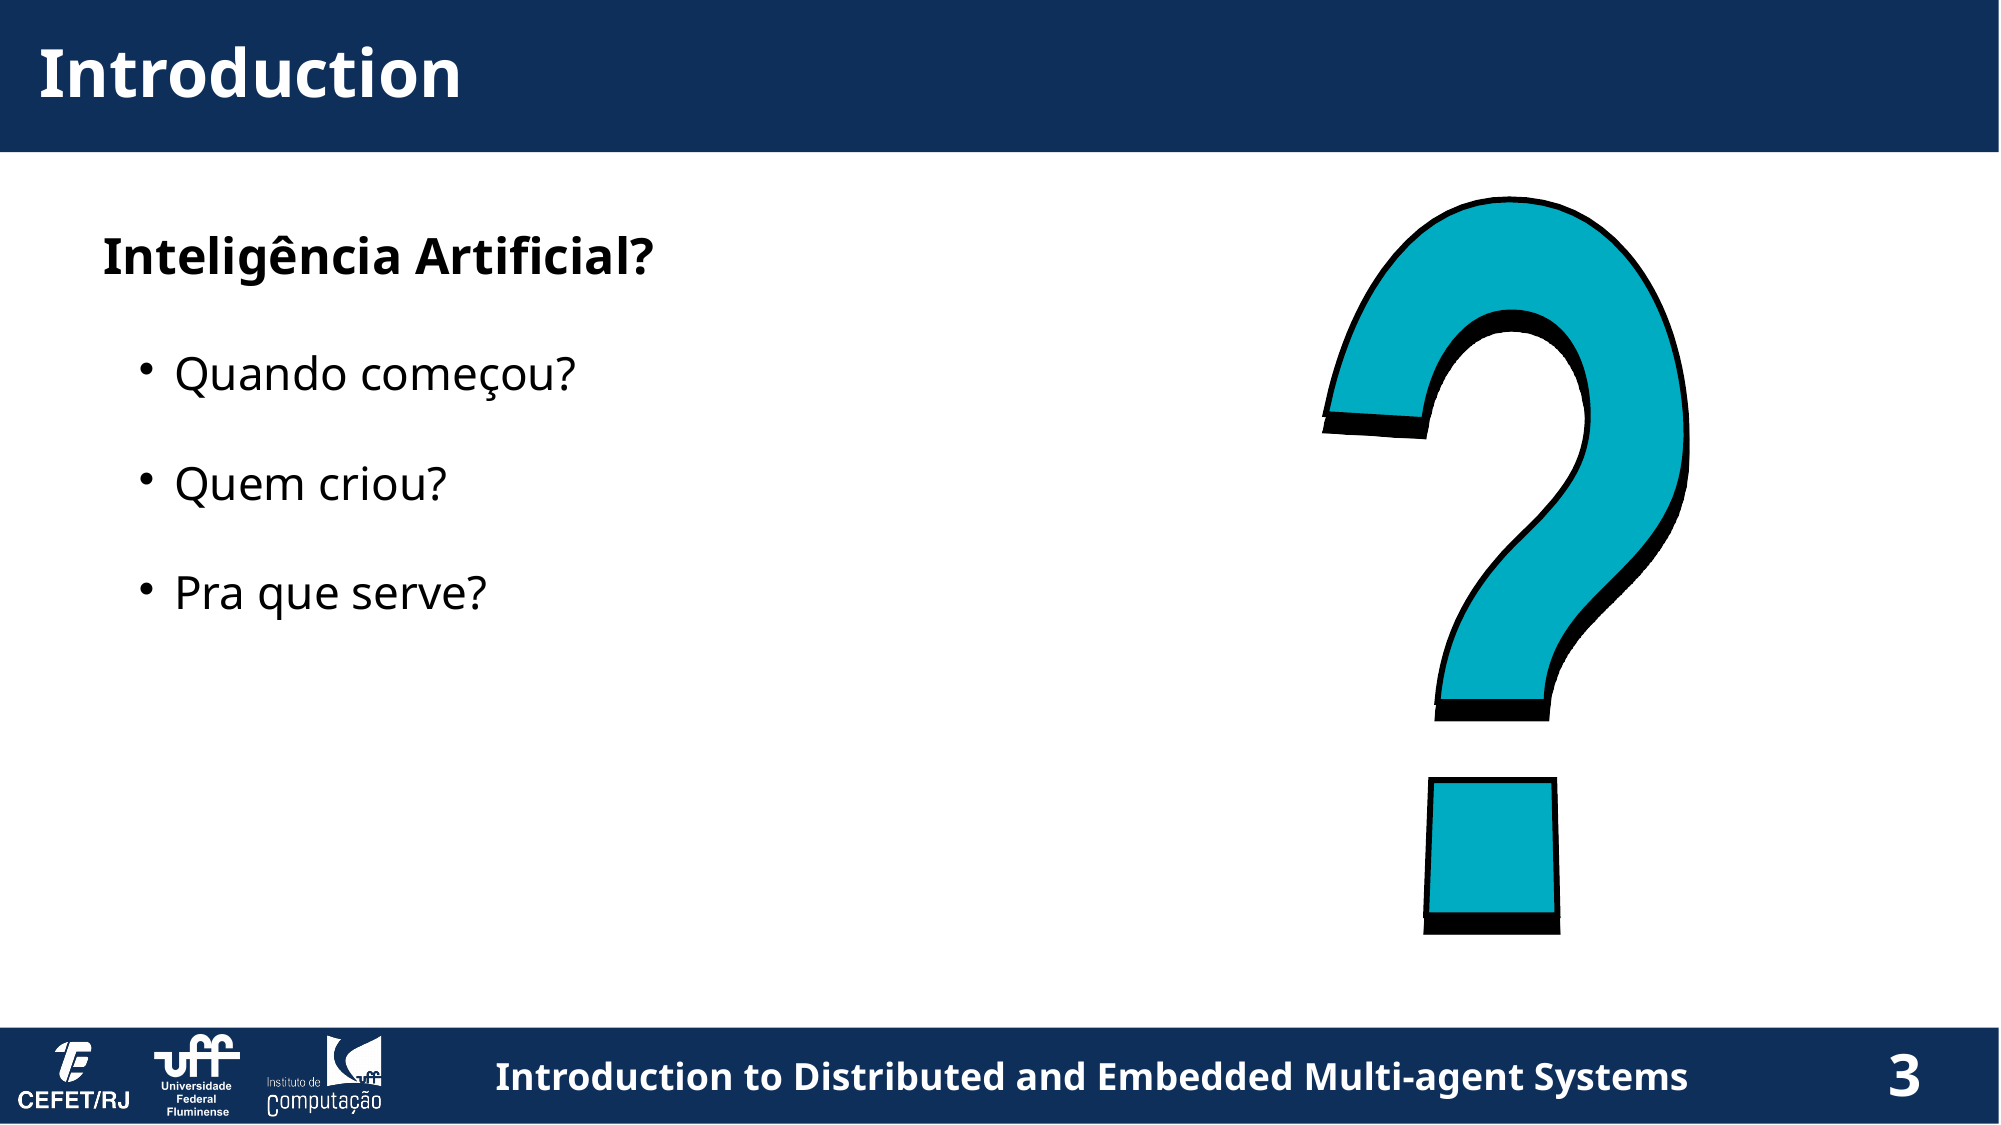

Introduction
?
Inteligência Artificial?
Quando começou?
Quem criou?
Pra que serve?